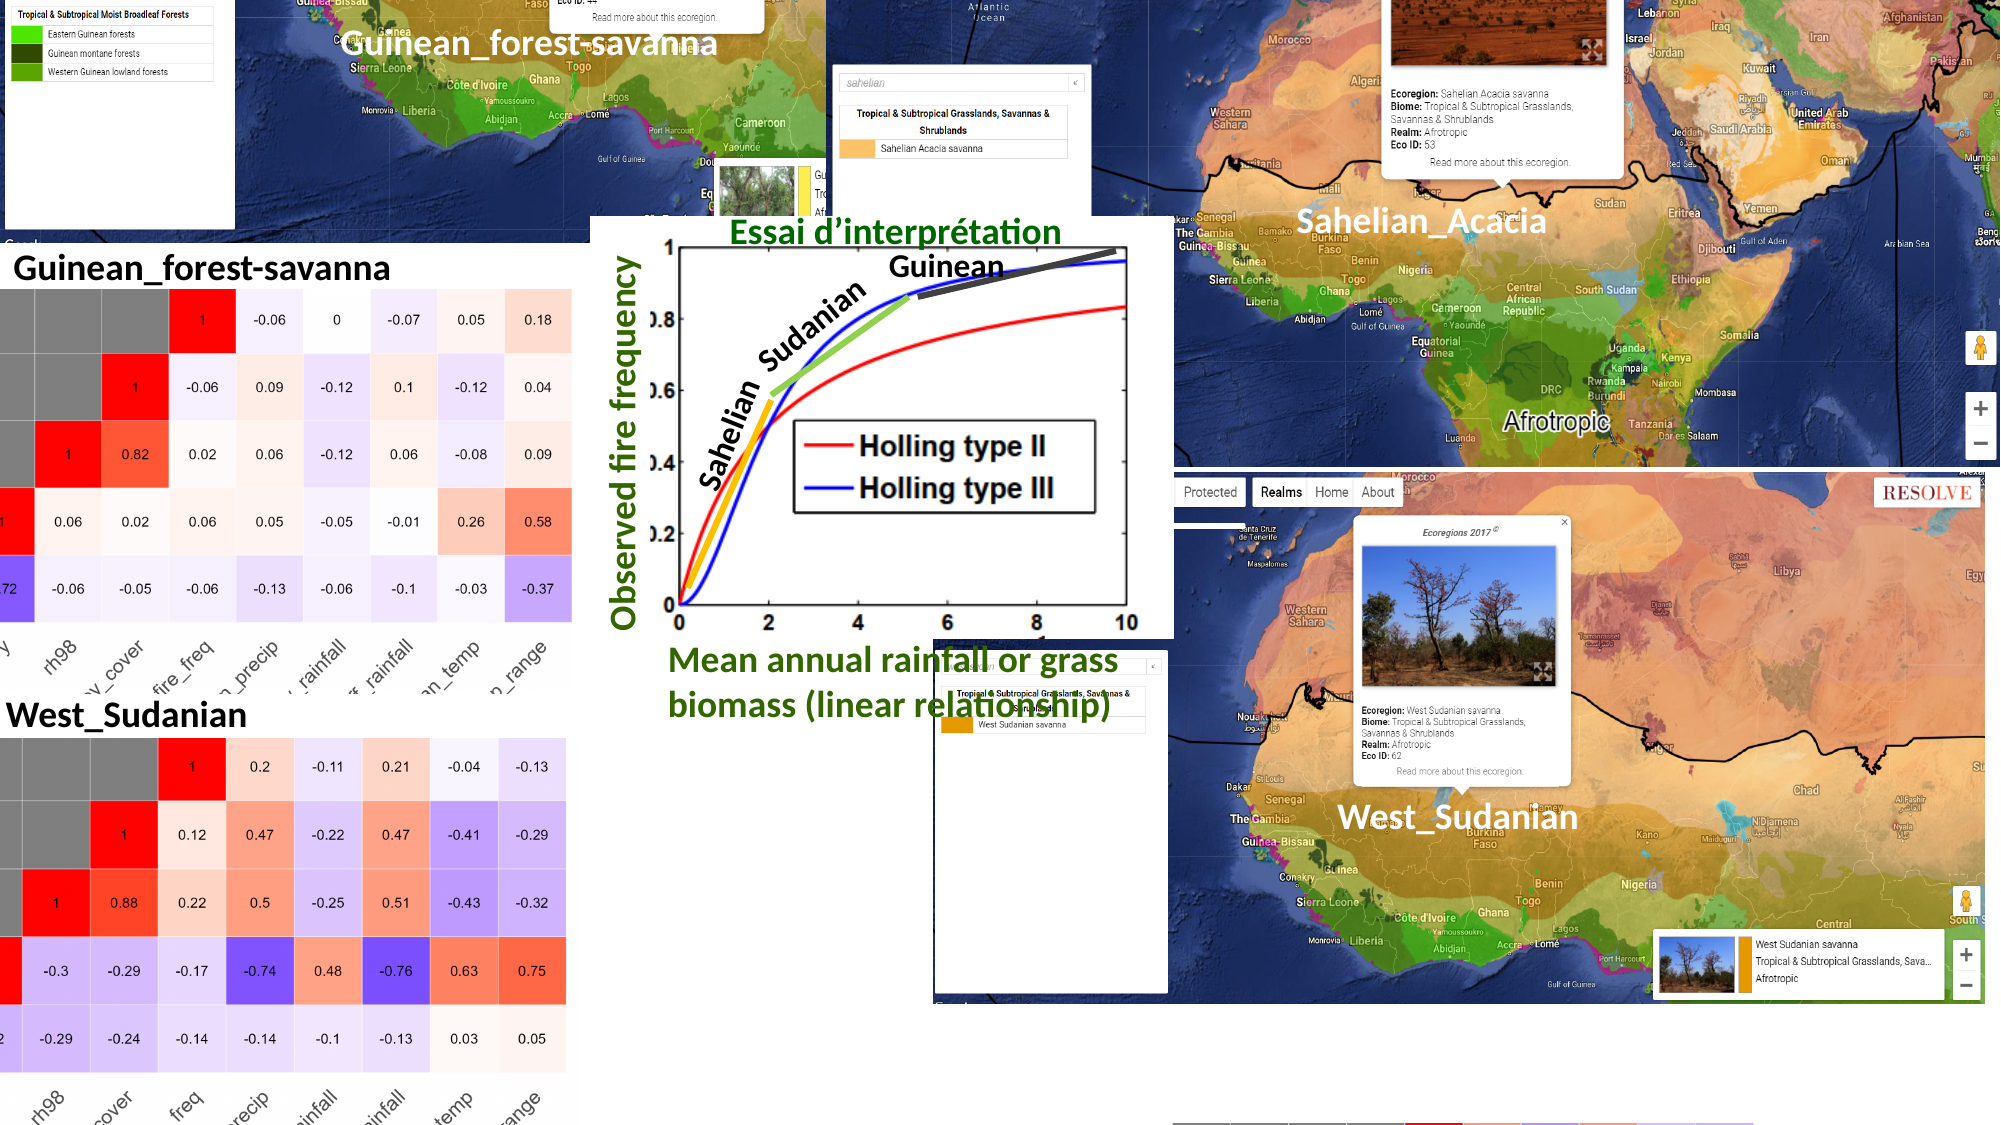

Guinean_forest-savanna
Sahelian_Acacia
Essai d’interprétation
Guinean_forest-savanna
Guinean
Sudanian
Sahelian
Observed fire frequency
Mean annual rainfall or grass biomass (linear relationship)
West_Sudanian
West_Sudanian
Sahelian_Acacia
All data